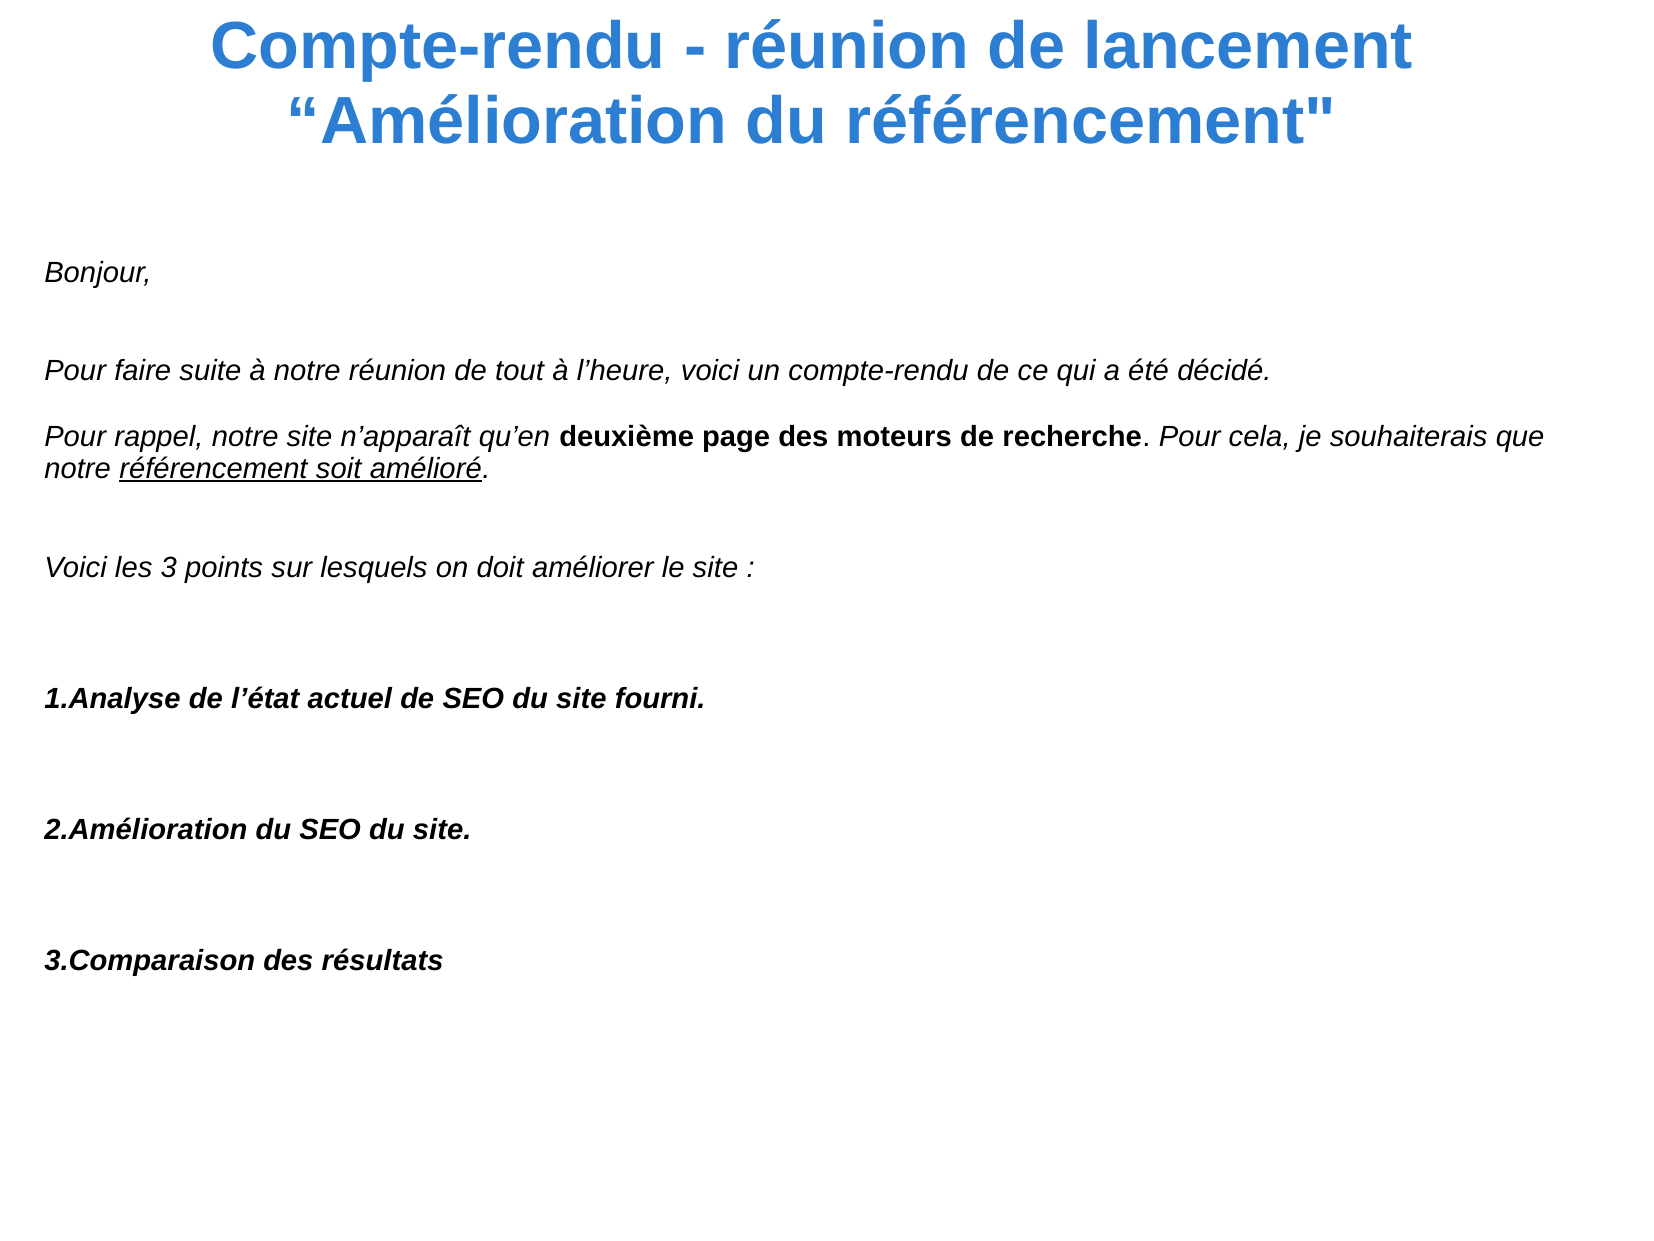

Compte-rendu - réunion de lancement “Amélioration du référencement"
Bonjour,
Pour faire suite à notre réunion de tout à l’heure, voici un compte-rendu de ce qui a été décidé.
Pour rappel, notre site n’apparaît qu’en deuxième page des moteurs de recherche. Pour cela, je souhaiterais que notre référencement soit amélioré.
Voici les 3 points sur lesquels on doit améliorer le site :
1.Analyse de l’état actuel de SEO du site fourni.
2.Amélioration du SEO du site.
3.Comparaison des résultats